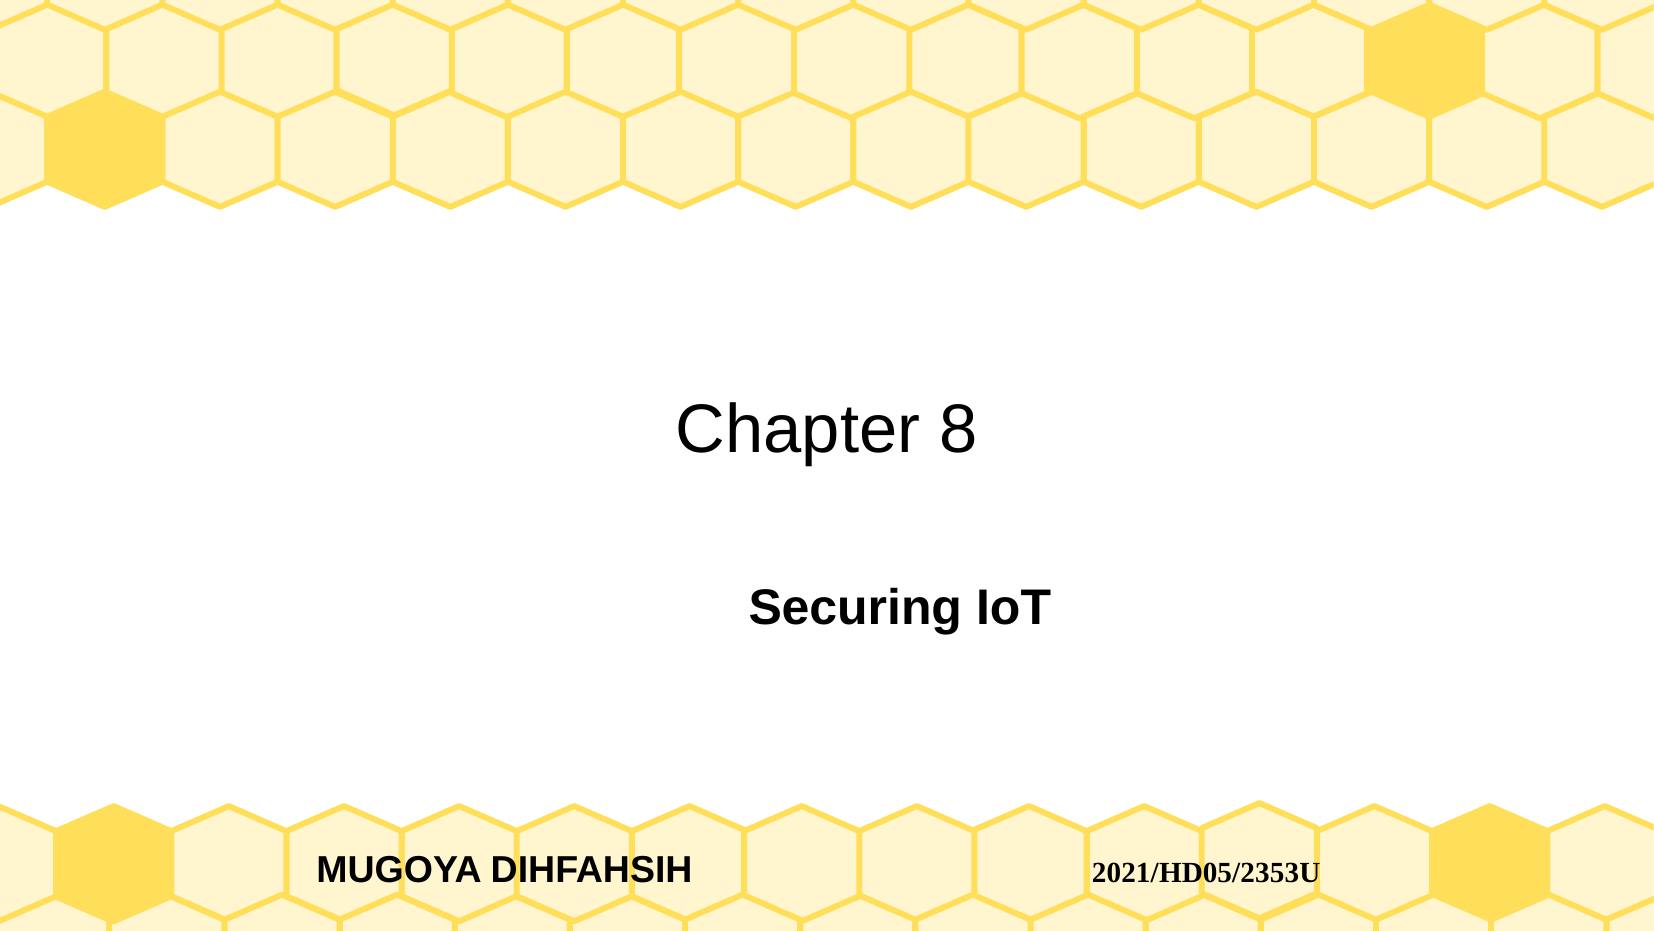

# Chapter 8
Securing IoT
MUGOYA DIHFAHSIH 2021/HD05/2353U